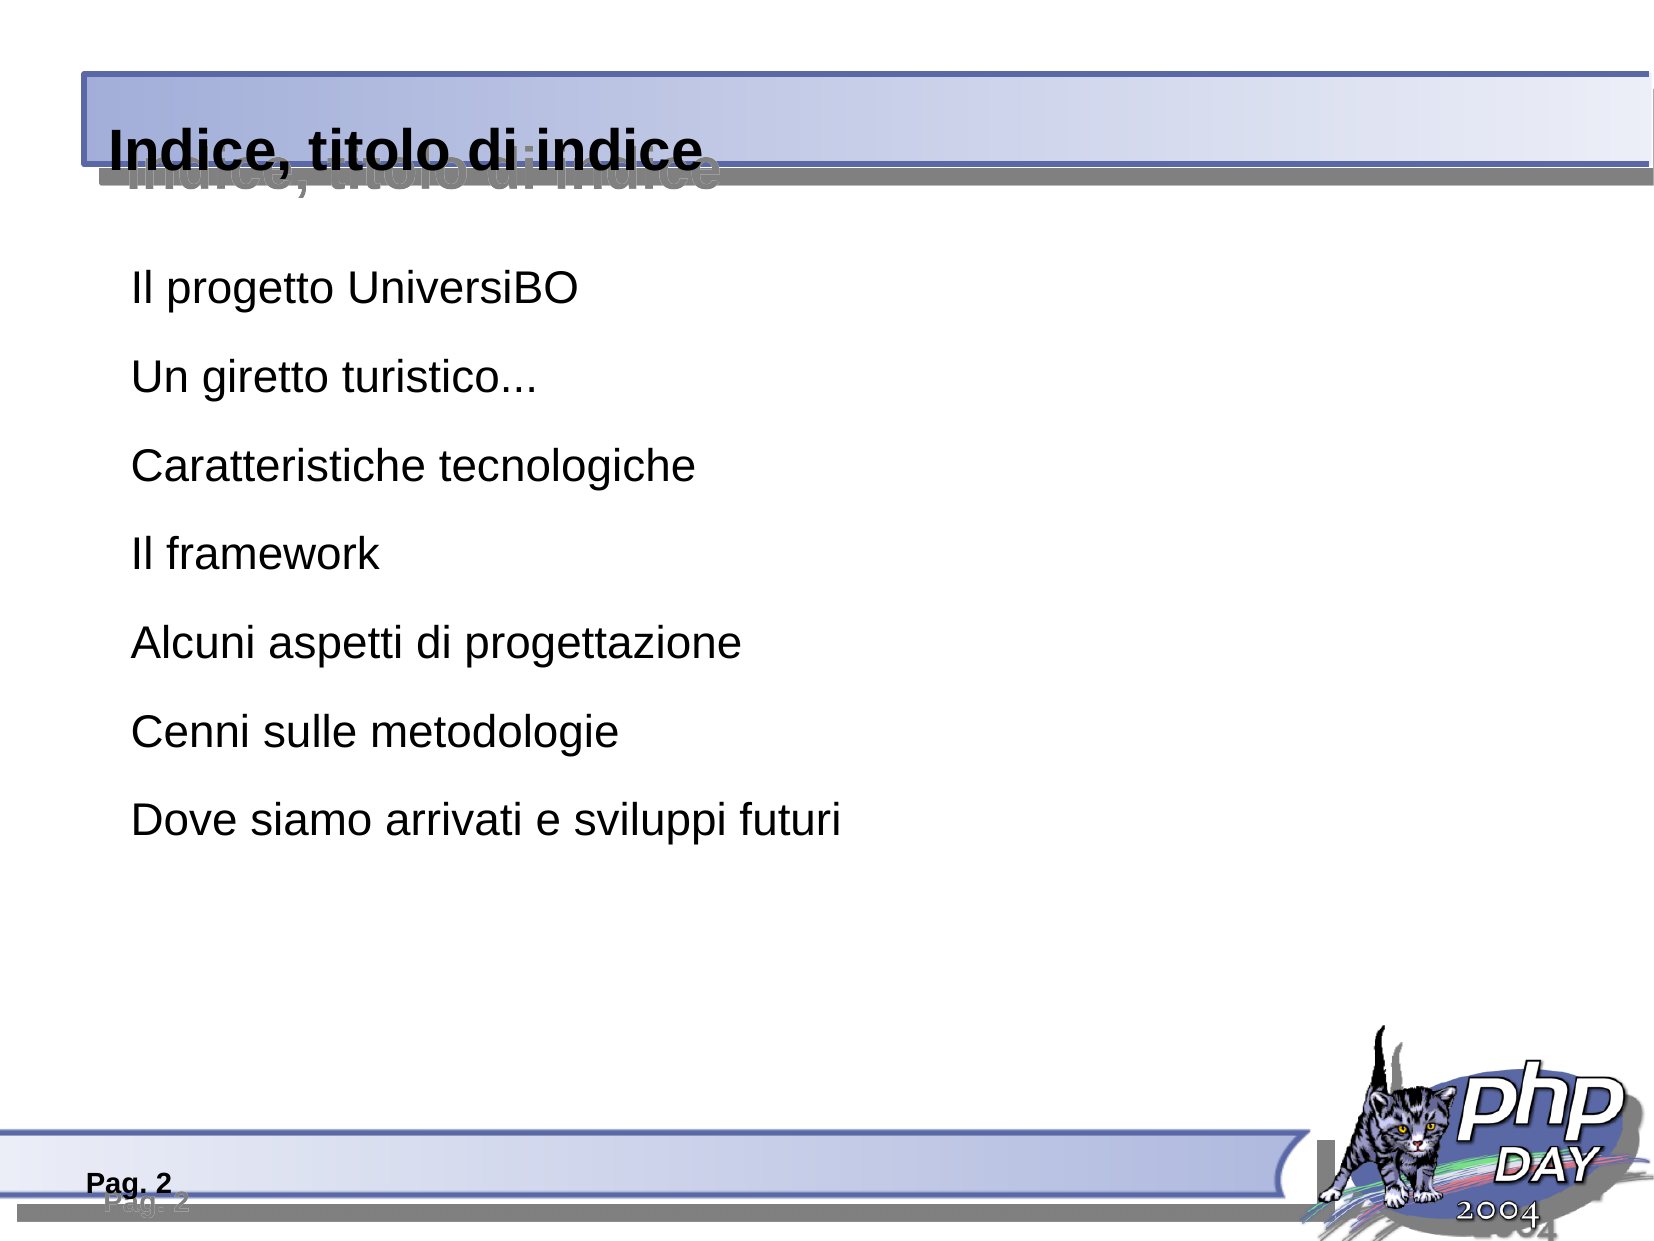

Indice, titolo di indice
Il progetto UniversiBO
Un giretto turistico...
Caratteristiche tecnologiche
Il framework
Alcuni aspetti di progettazione
Cenni sulle metodologie
Dove siamo arrivati e sviluppi futuri